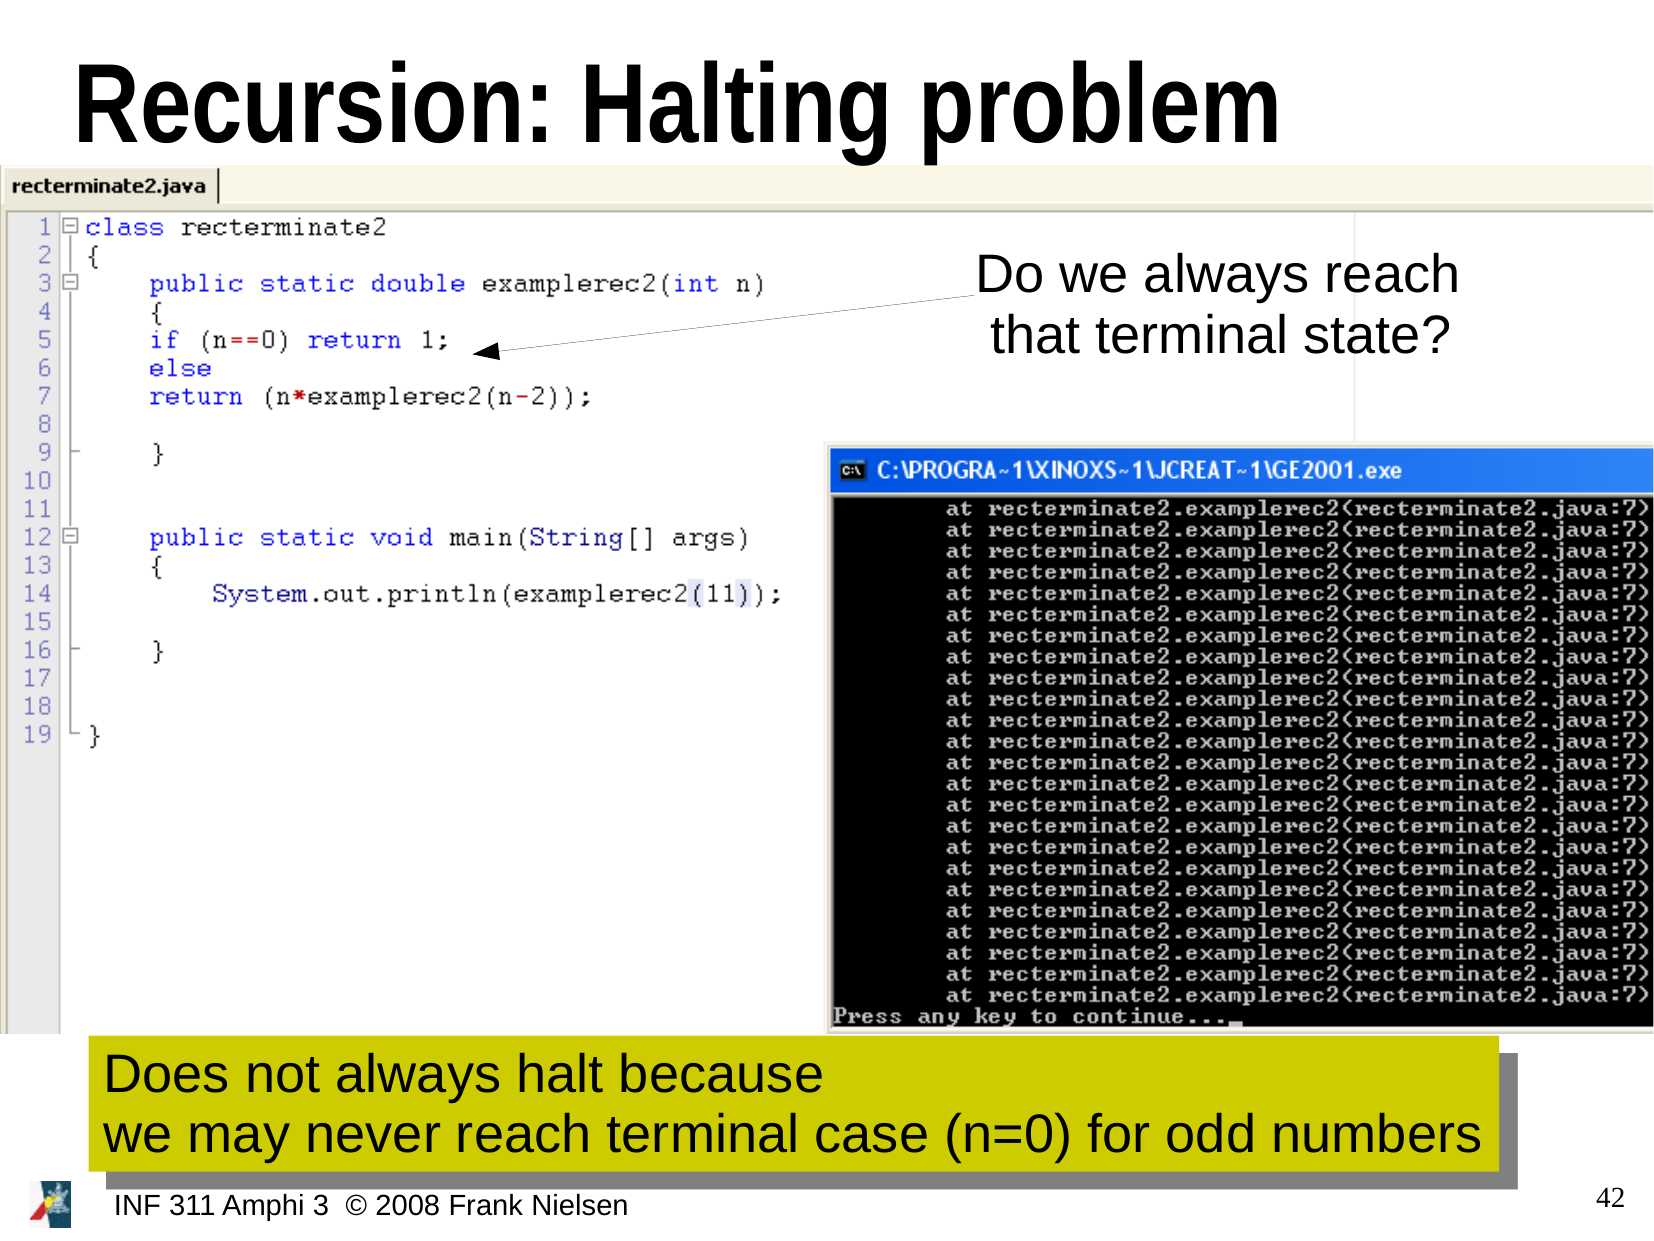

Recursion: Halting problem
Do we always reach
 that terminal state?
Does not always halt because
we may never reach terminal case (n=0) for odd numbers